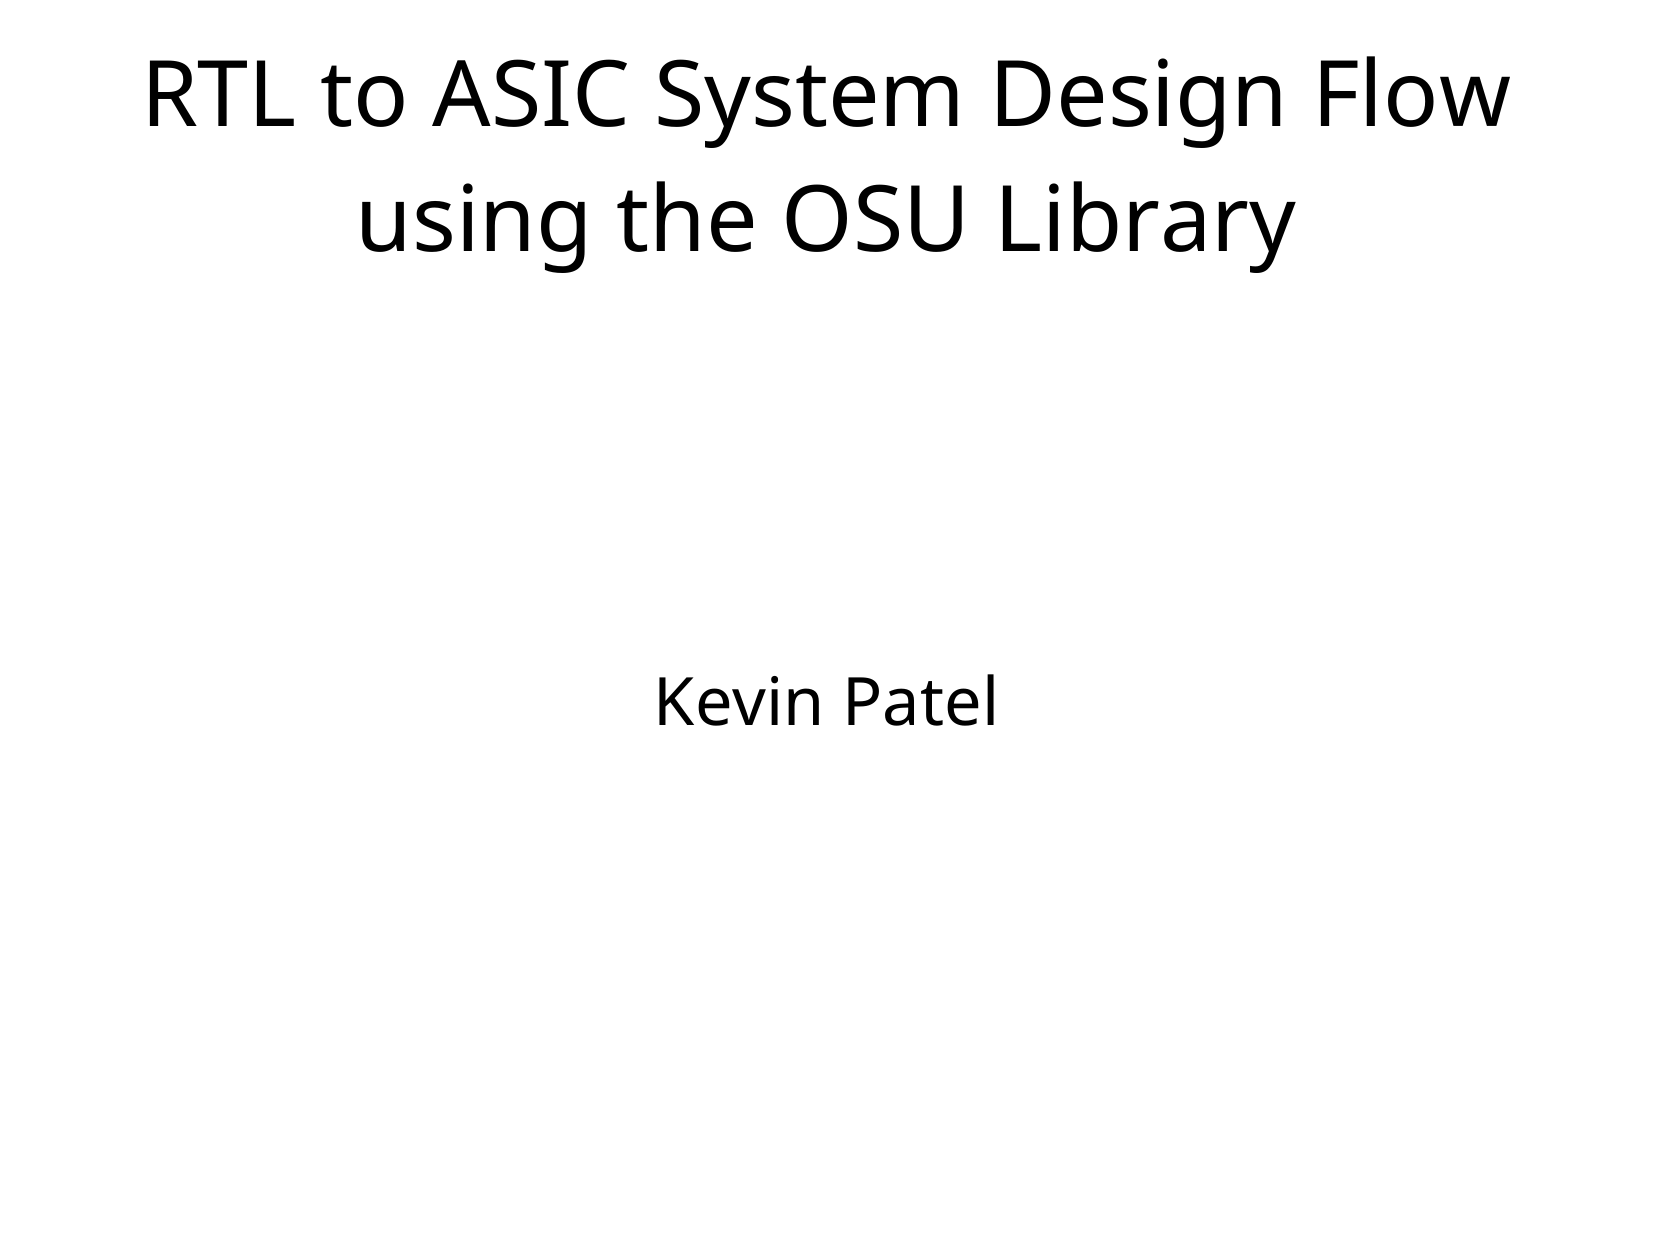

# RTL to ASIC System Design Flow using the OSU Library
Kevin Patel